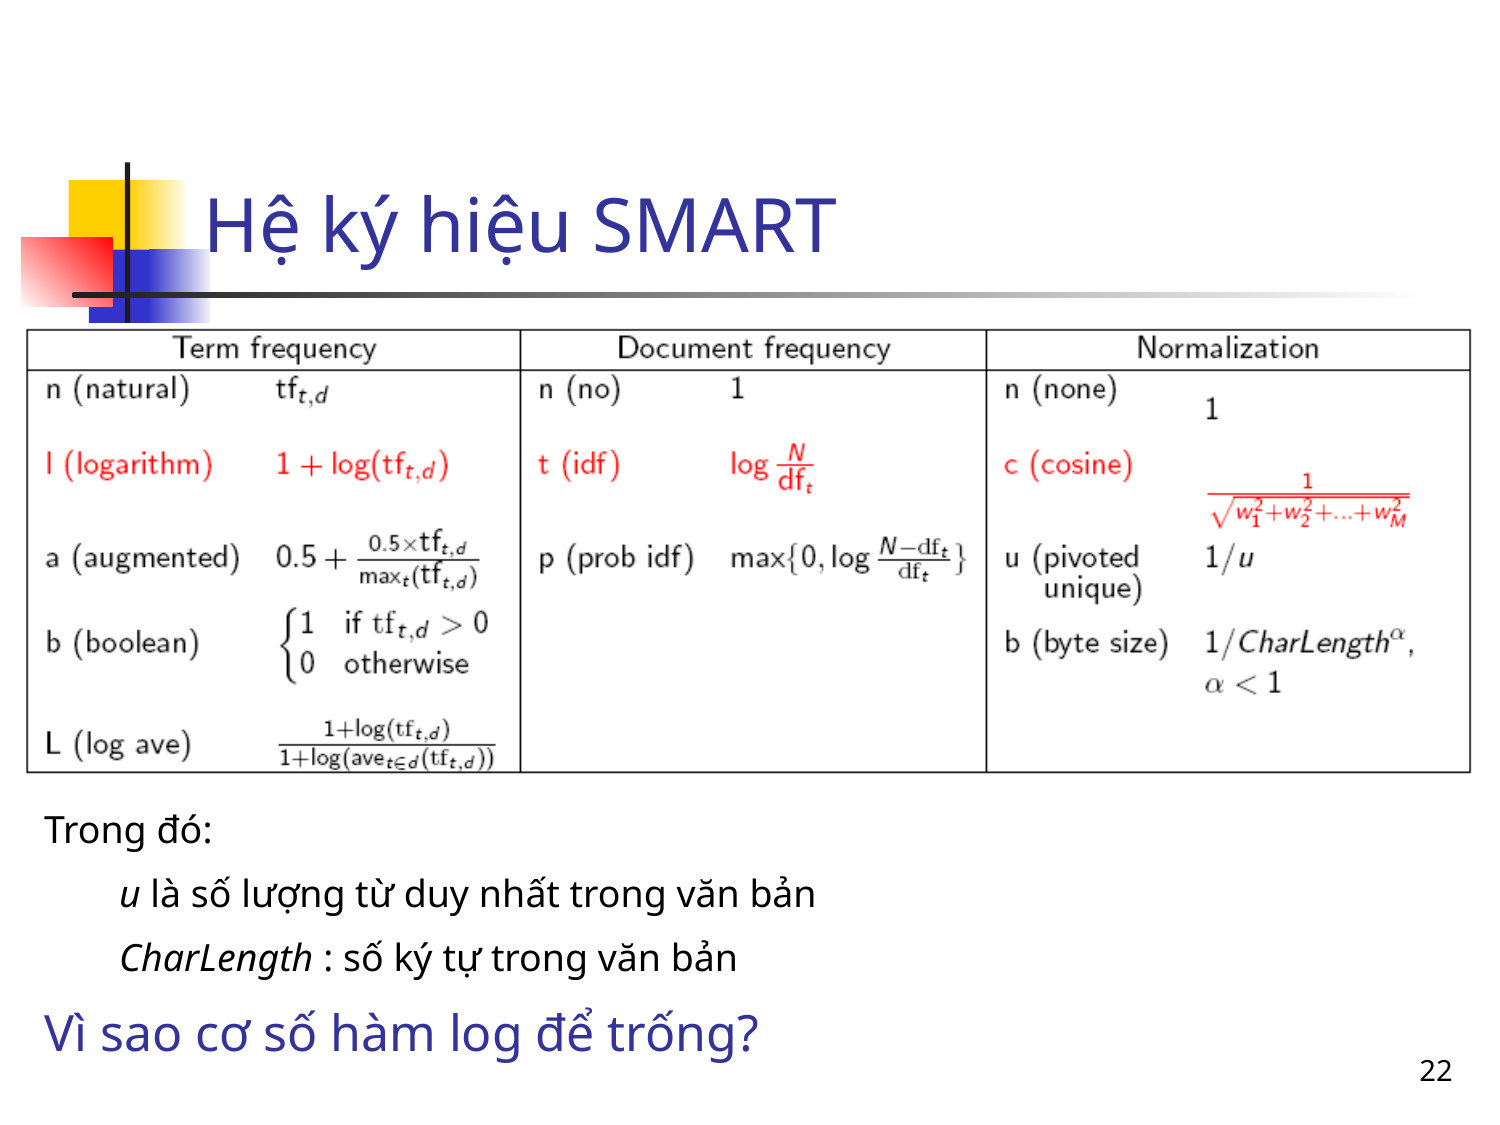

# Hệ ký hiệu SMART
Trong đó:
	u là số lượng từ duy nhất trong văn bản
	CharLength : số ký tự trong văn bản
Vì sao cơ số hàm log để trống?